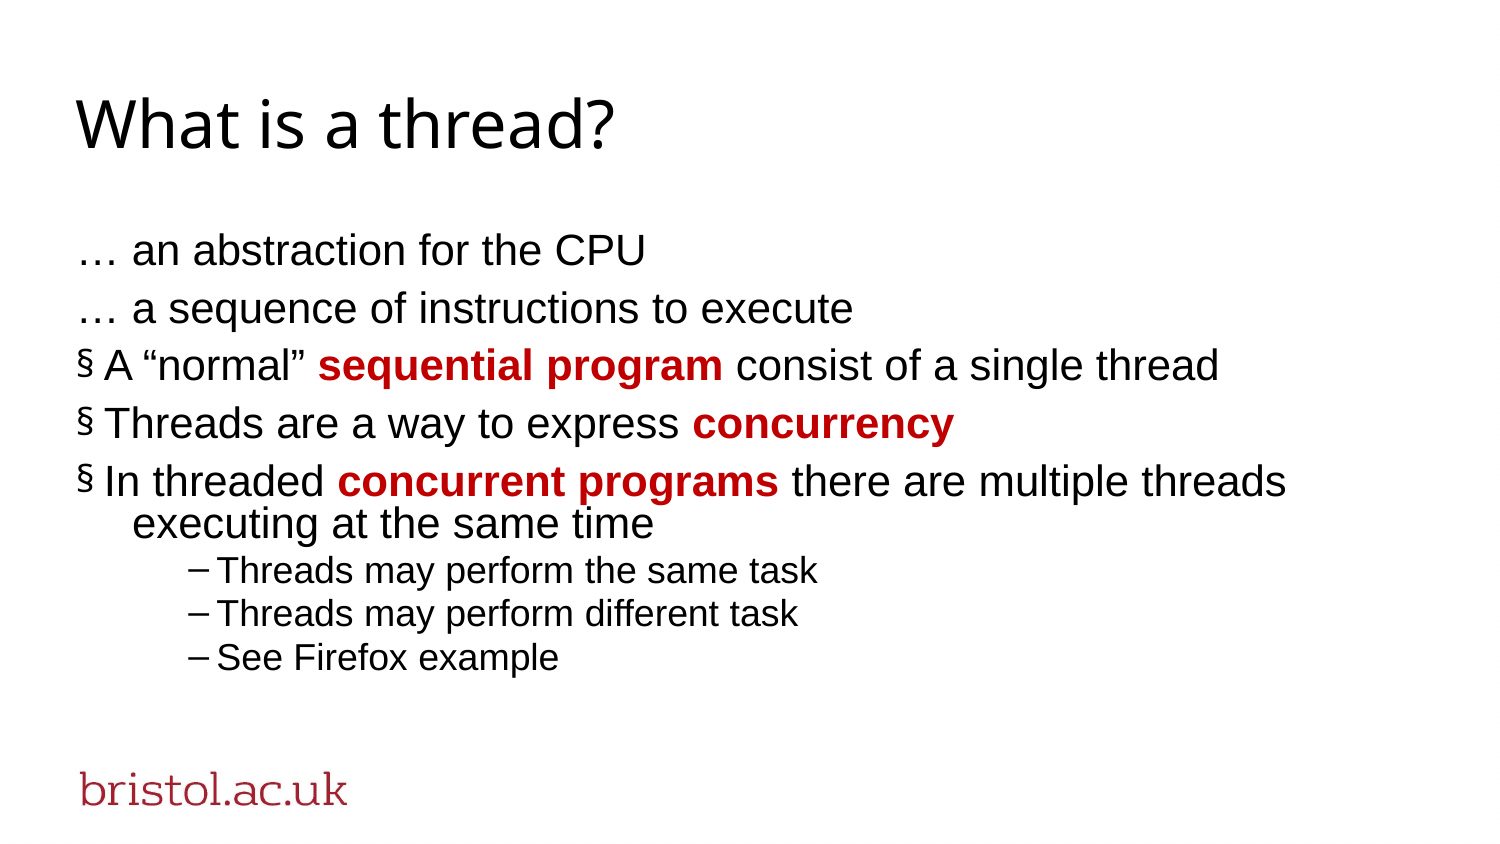

# What is a thread?
… an abstraction for the CPU
… a sequence of instructions to execute
A “normal” sequential program consist of a single thread
Threads are a way to express concurrency
In threaded concurrent programs there are multiple threads executing at the same time
Threads may perform the same task
Threads may perform different task
See Firefox example